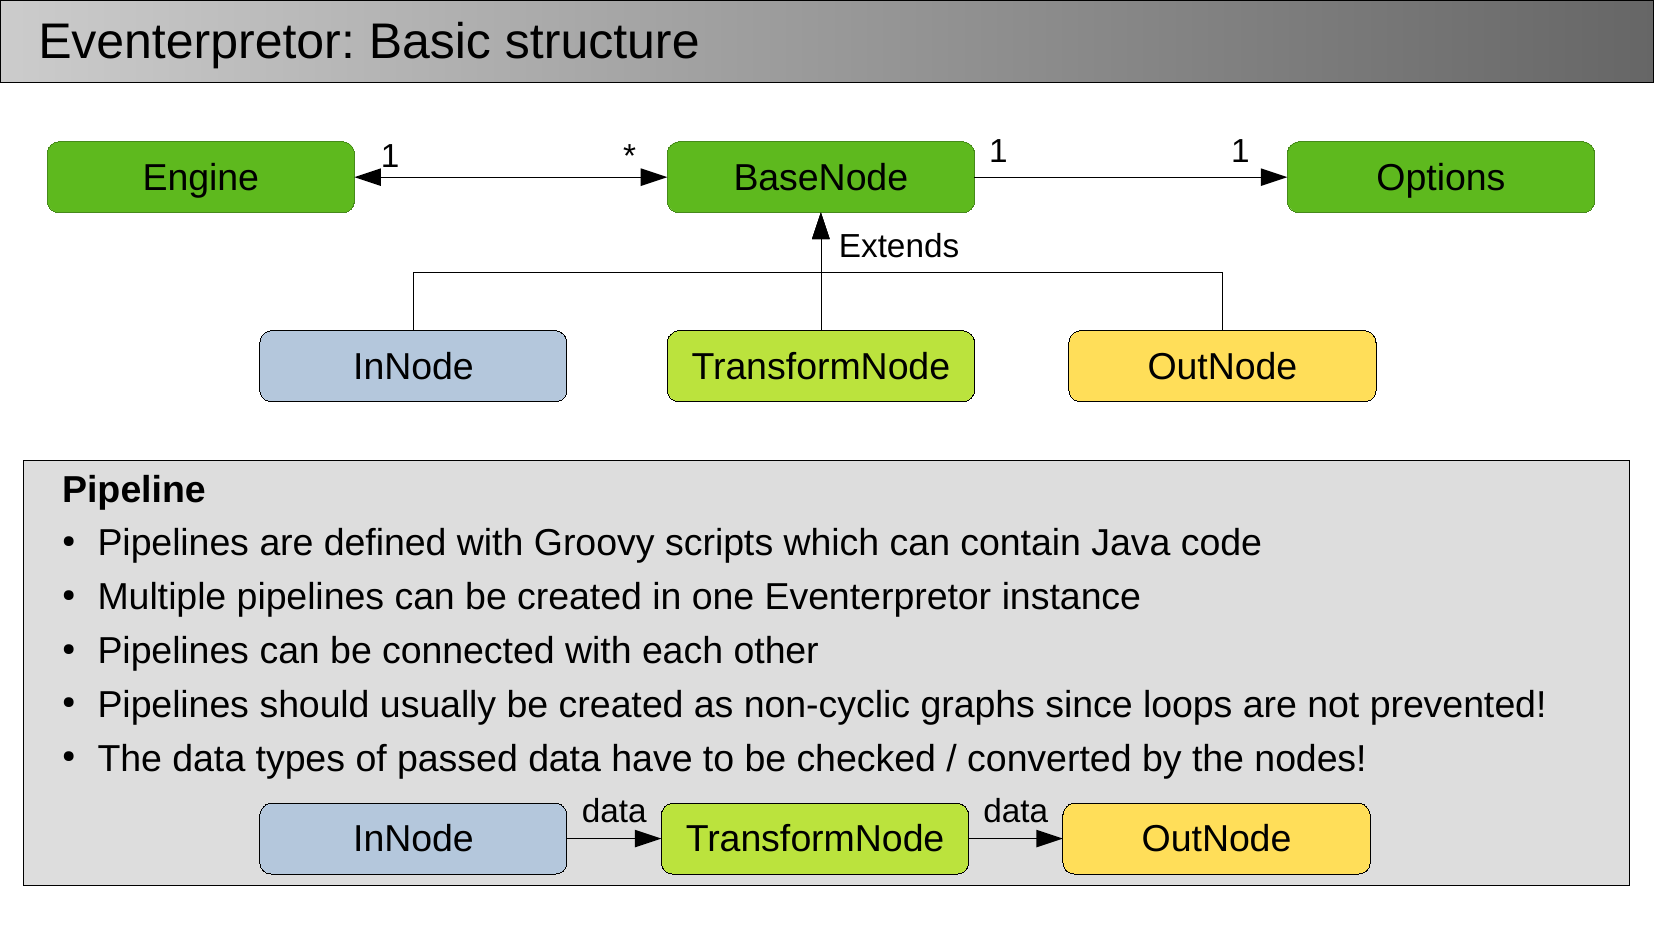

Eventerpretor: Basic structure
1
1
1
*
Engine
BaseNode
Options
Extends
InNode
TransformNode
OutNode
Pipeline
Pipelines are defined with Groovy scripts which can contain Java code
Multiple pipelines can be created in one Eventerpretor instance
Pipelines can be connected with each other
Pipelines should usually be created as non-cyclic graphs since loops are not prevented!
The data types of passed data have to be checked / converted by the nodes!
data
data
InNode
TransformNode
OutNode